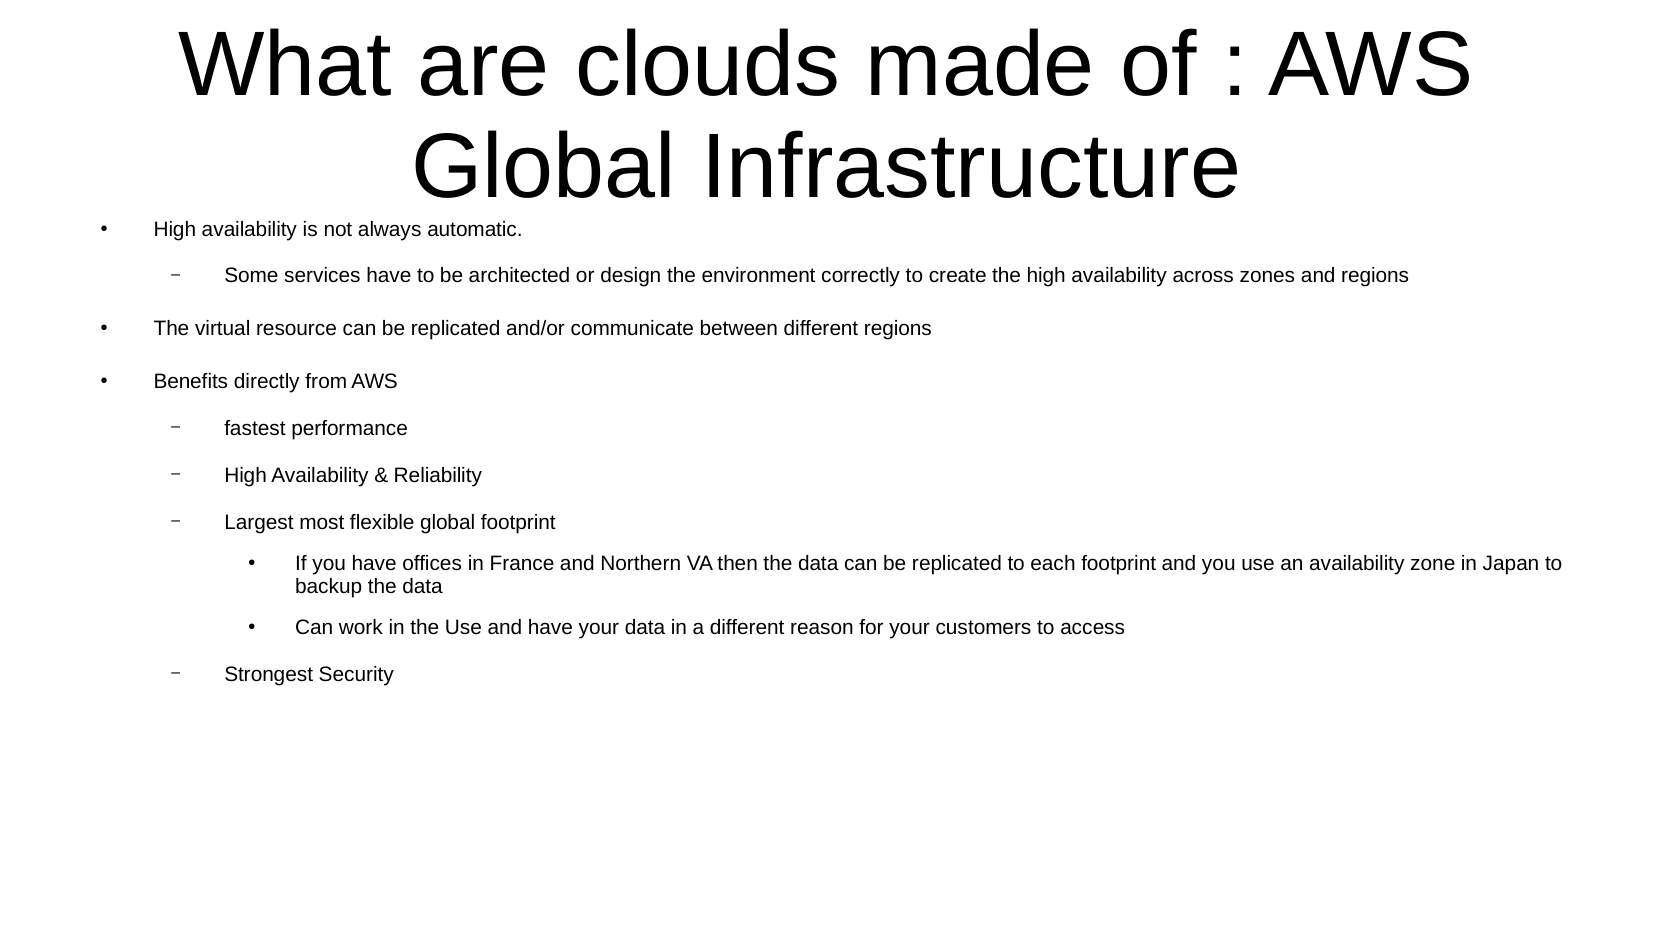

# What are clouds made of : AWS Global Infrastructure
High availability is not always automatic.
Some services have to be architected or design the environment correctly to create the high availability across zones and regions
The virtual resource can be replicated and/or communicate between different regions
Benefits directly from AWS
fastest performance
High Availability & Reliability
Largest most flexible global footprint
If you have offices in France and Northern VA then the data can be replicated to each footprint and you use an availability zone in Japan to backup the data
Can work in the Use and have your data in a different reason for your customers to access
Strongest Security